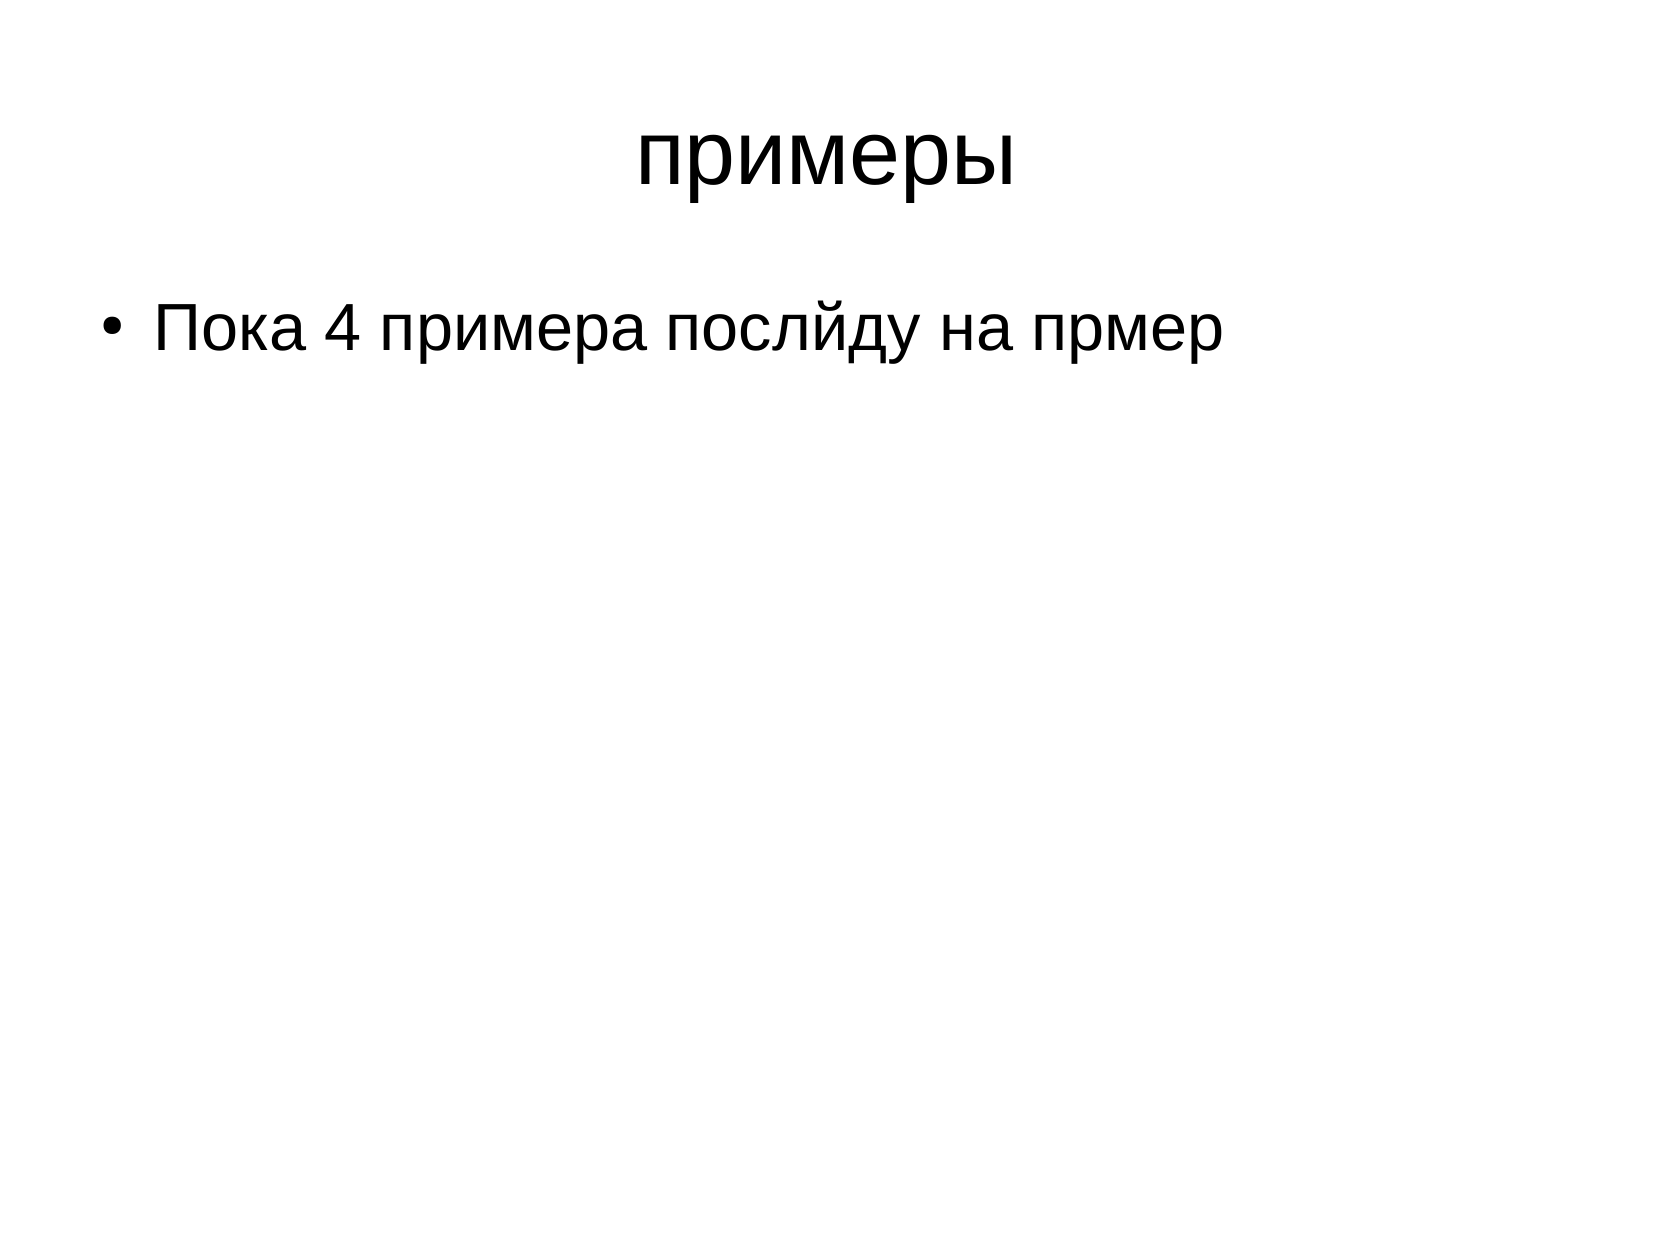

# примеры
Пока 4 примера послйду на прмер